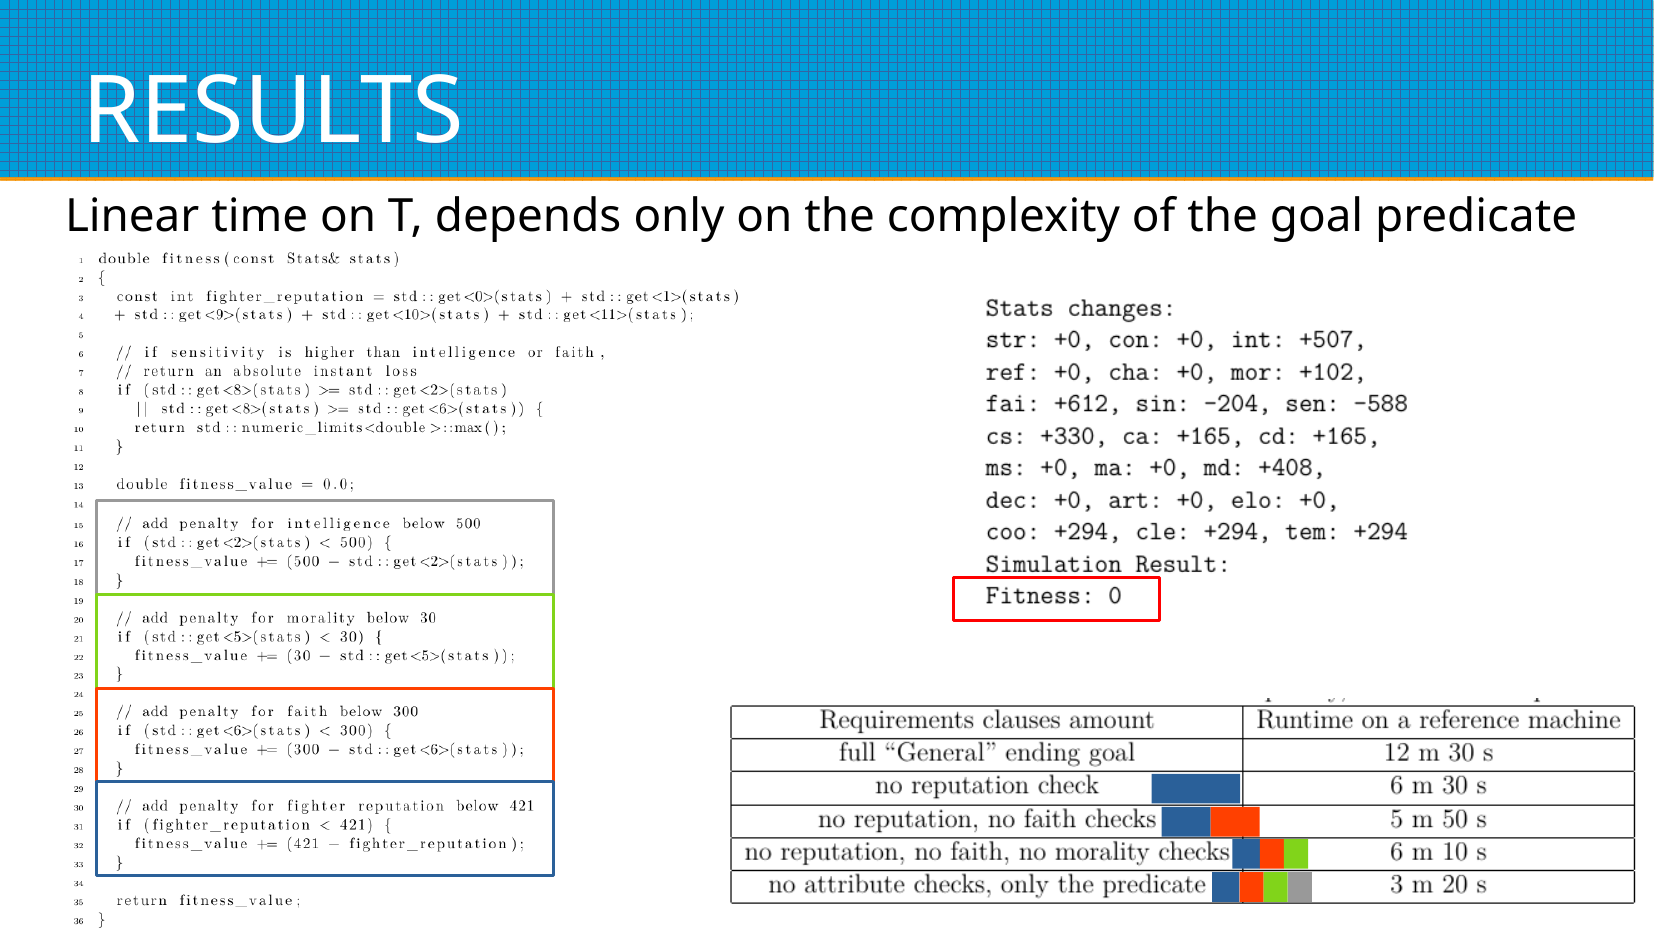

# RESULTS
Linear time on T, depends only on the complexity of the goal predicate